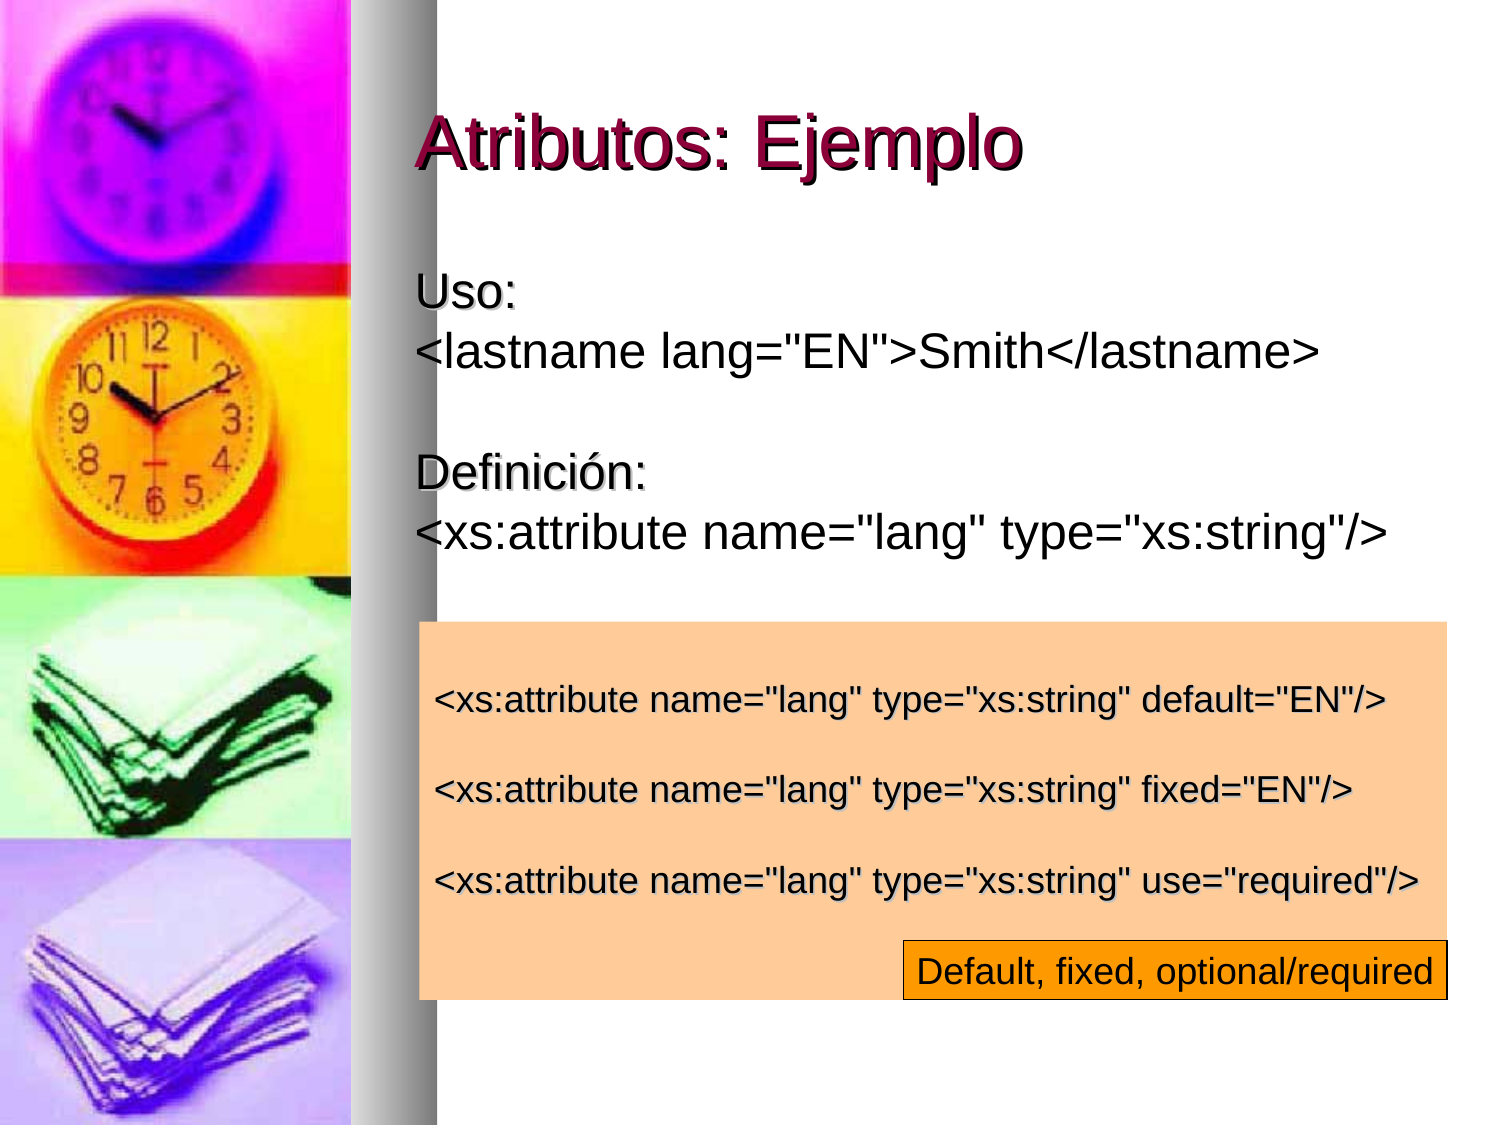

# Atributos: Ejemplo
Uso:
<lastname lang="EN">Smith</lastname>
Definición:
<xs:attribute name="lang" type="xs:string"/>
<xs:attribute name="lang" type="xs:string" default="EN"/>
<xs:attribute name="lang" type="xs:string" fixed="EN"/>
<xs:attribute name="lang" type="xs:string" use="required"/>
Default, fixed, optional/required